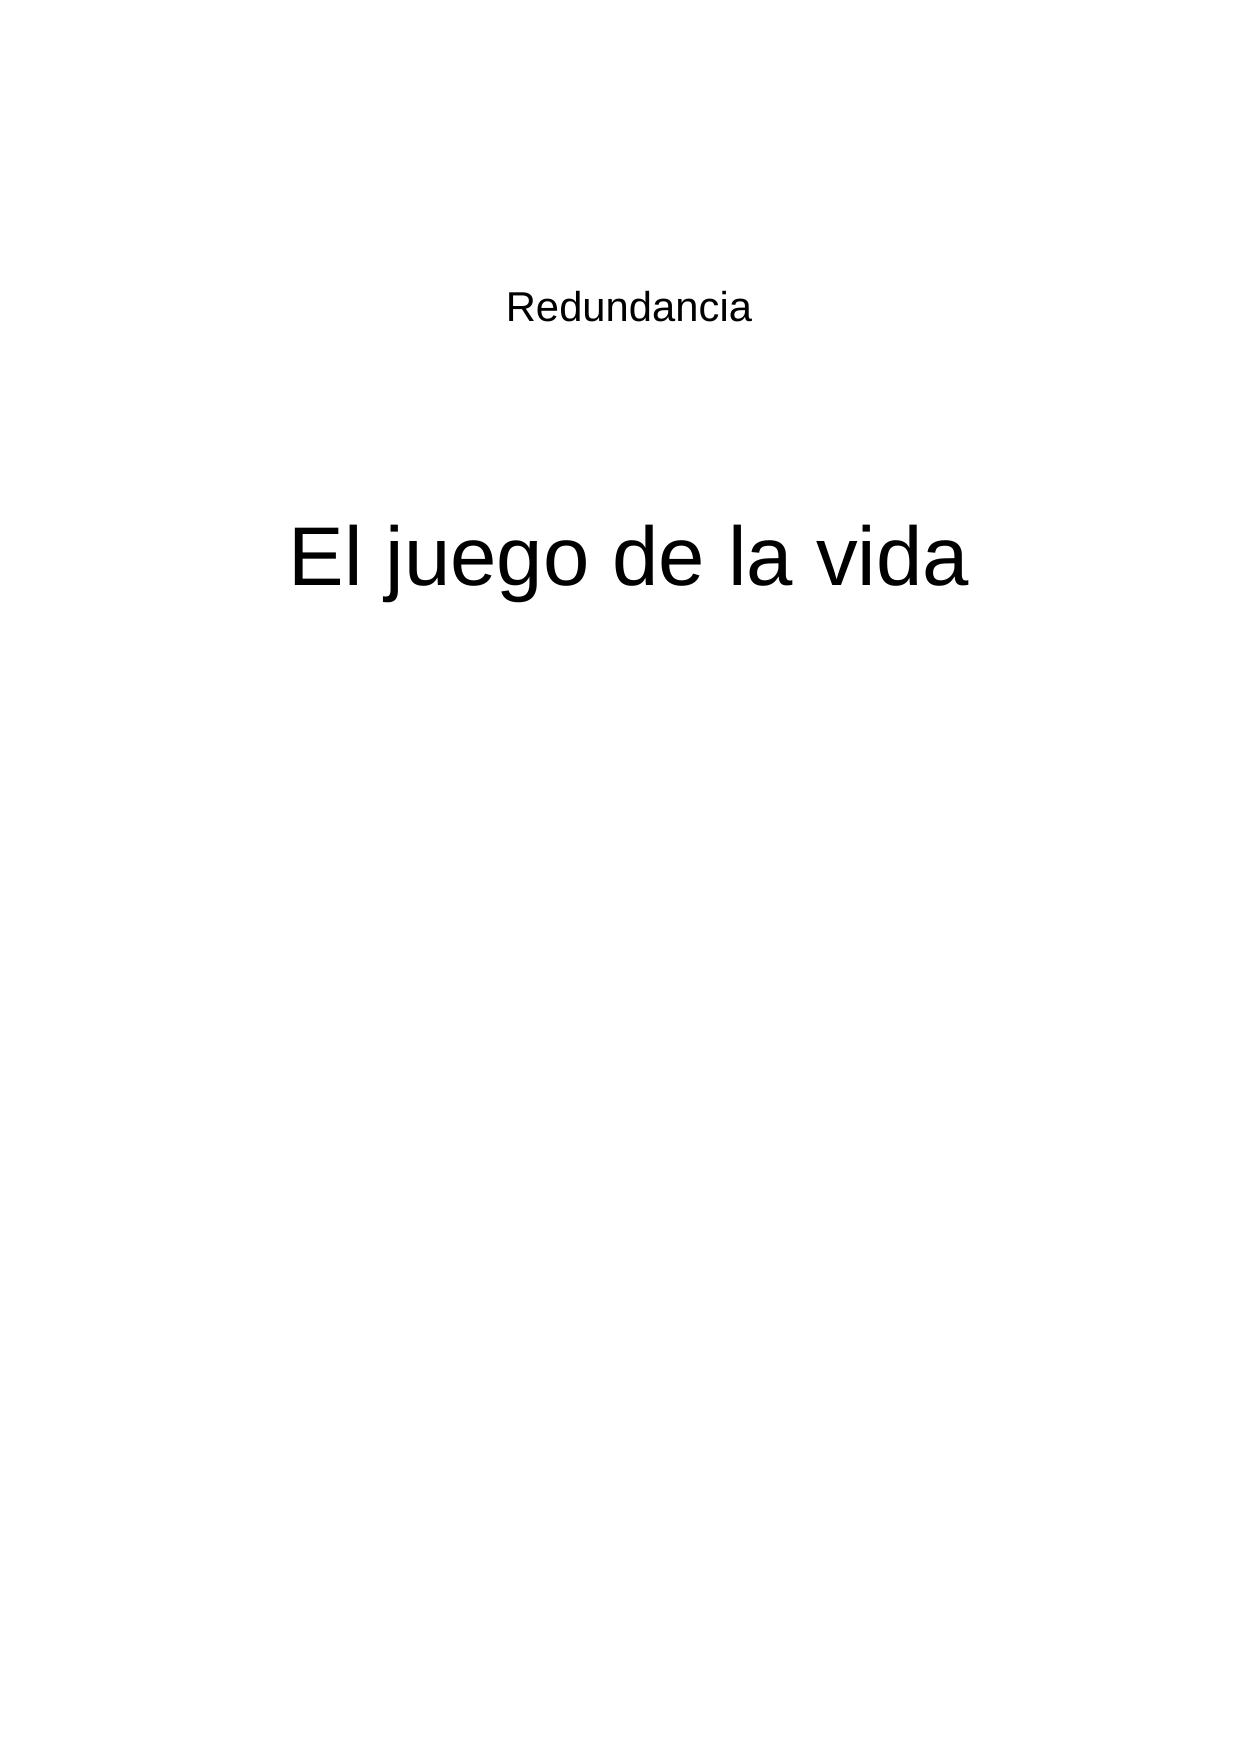

# Redundancia El juego de la vida